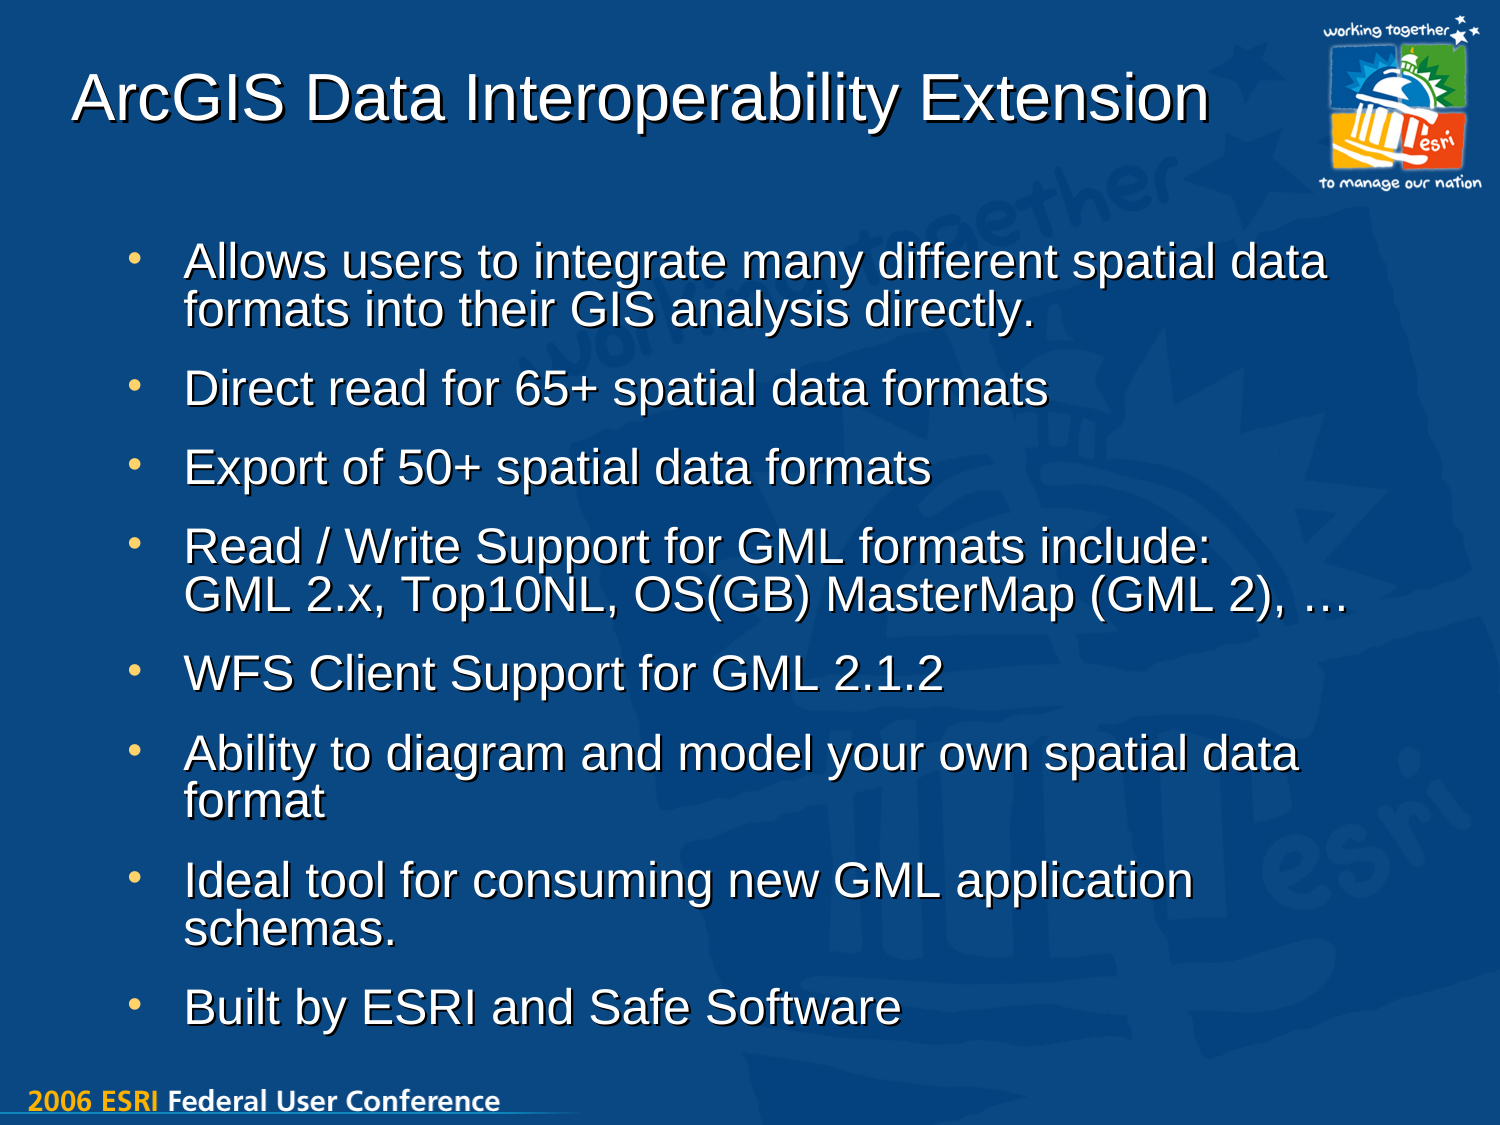

# ArcGIS Data Interoperability Extension
Allows users to integrate many different spatial data formats into their GIS analysis directly.
Direct read for 65+ spatial data formats
Export of 50+ spatial data formats
Read / Write Support for GML formats include:
GML 2.x, Top10NL, OS(GB) MasterMap (GML 2), …
WFS Client Support for GML 2.1.2
Ability to diagram and model your own spatial data format
Ideal tool for consuming new GML application schemas.
Built by ESRI and Safe Software